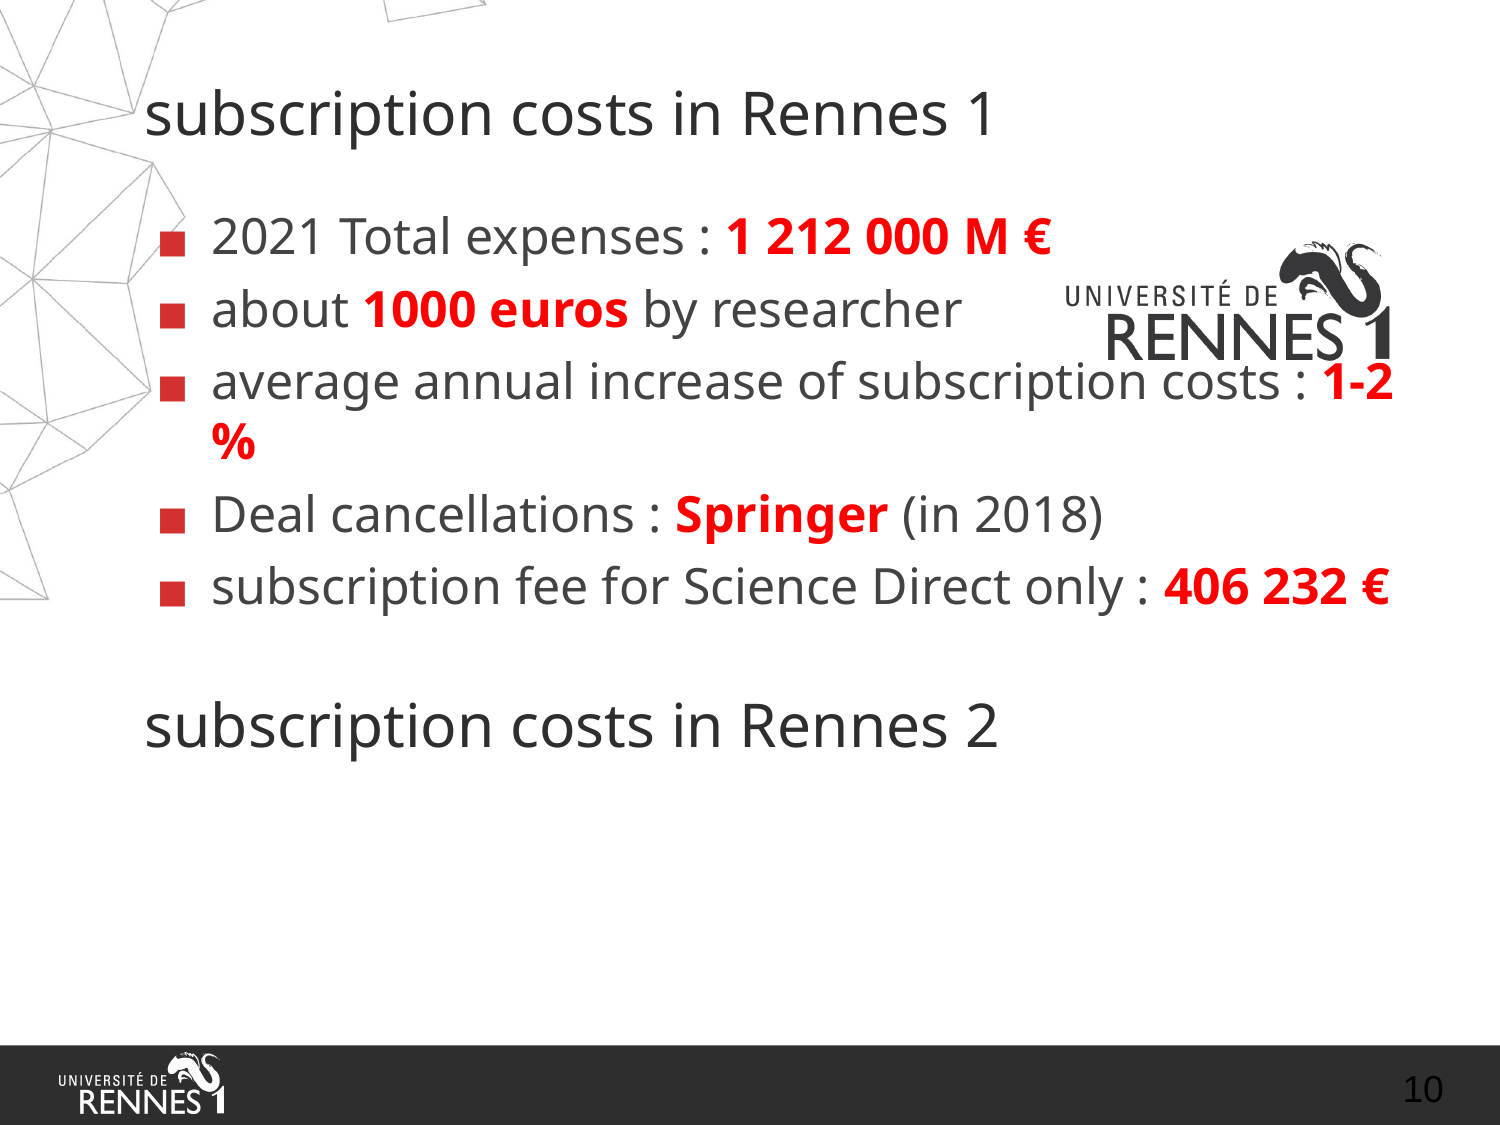

subscription costs in Rennes 1
2021 Total expenses : 1 212 000 M €
about 1000 euros by researcher
average annual increase of subscription costs : 1-2 %
Deal cancellations : Springer (in 2018)
subscription fee for Science Direct only : 406 232 €
subscription costs in Rennes 2